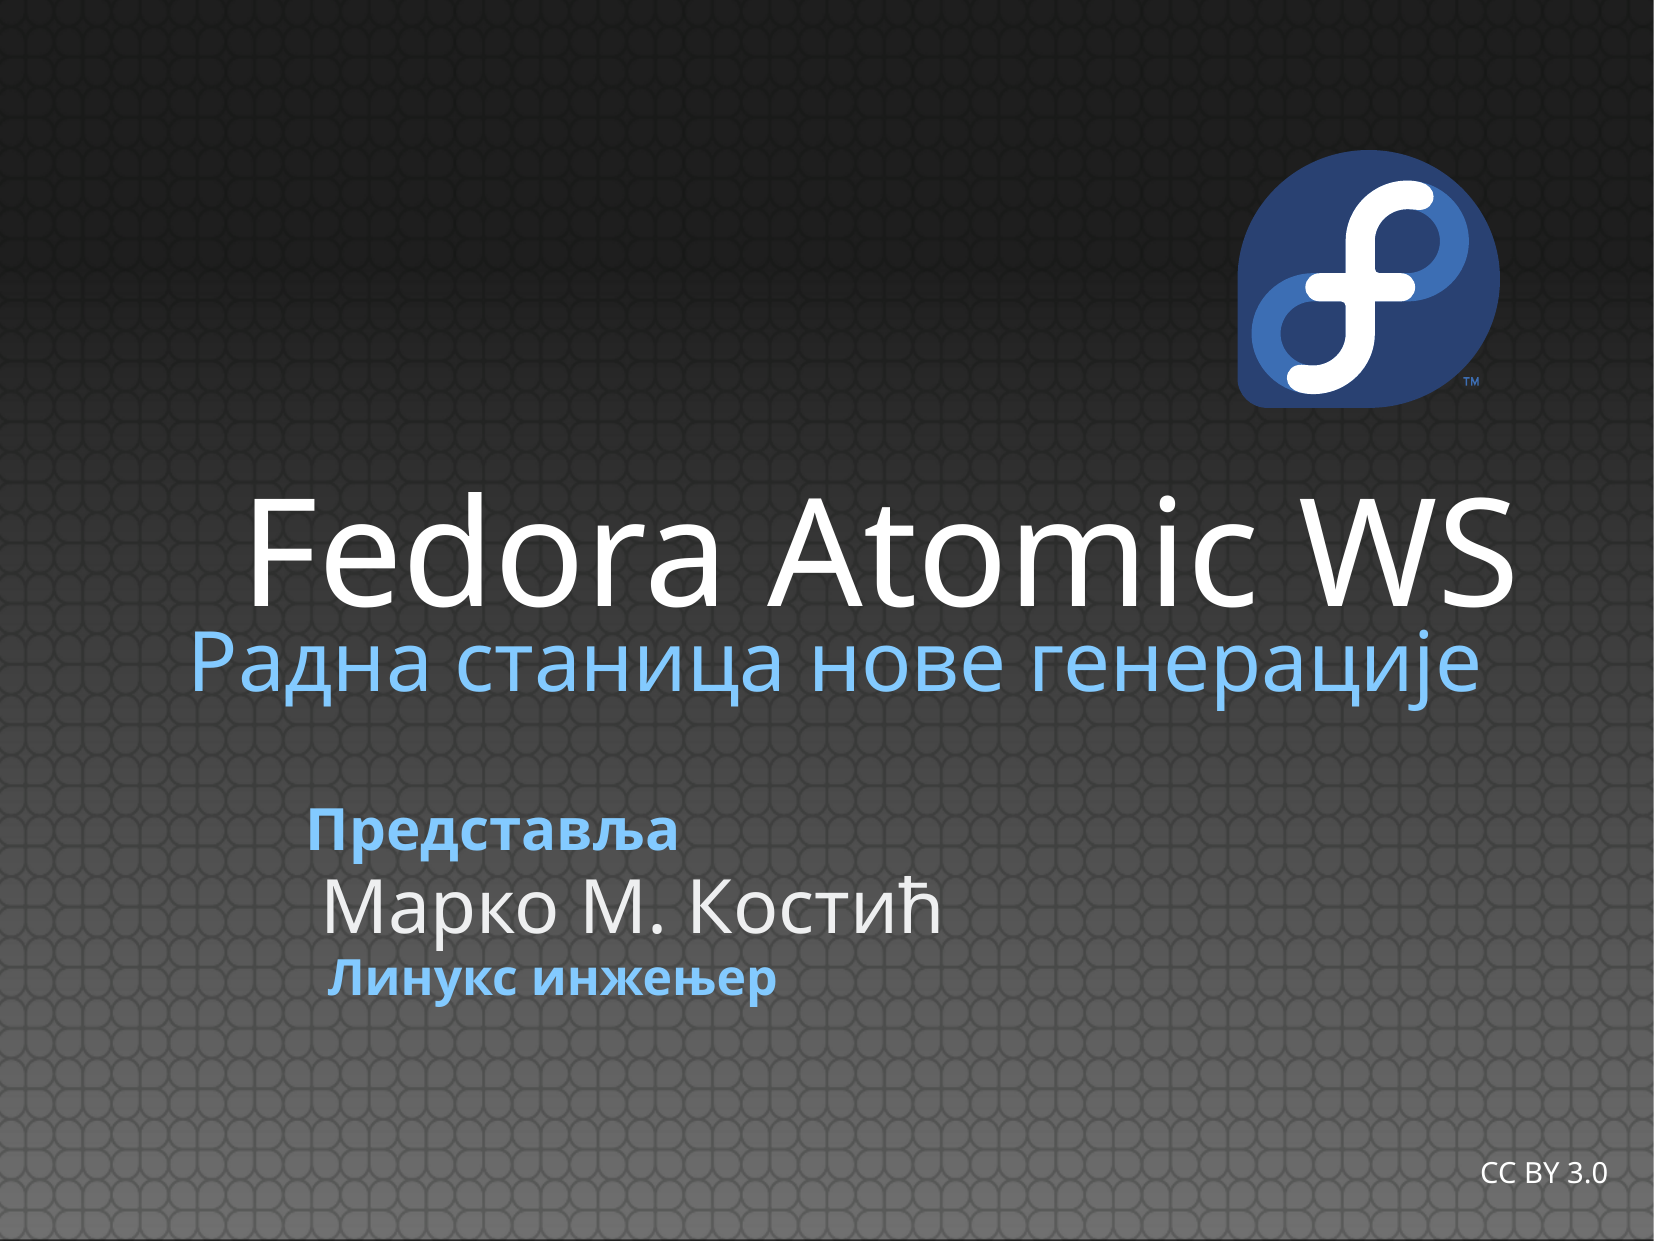

Fedora Atomic WS
# Радна станица нове генерације
Представља
Марко М. Костић
Линукс инжењер
CC BY 3.0